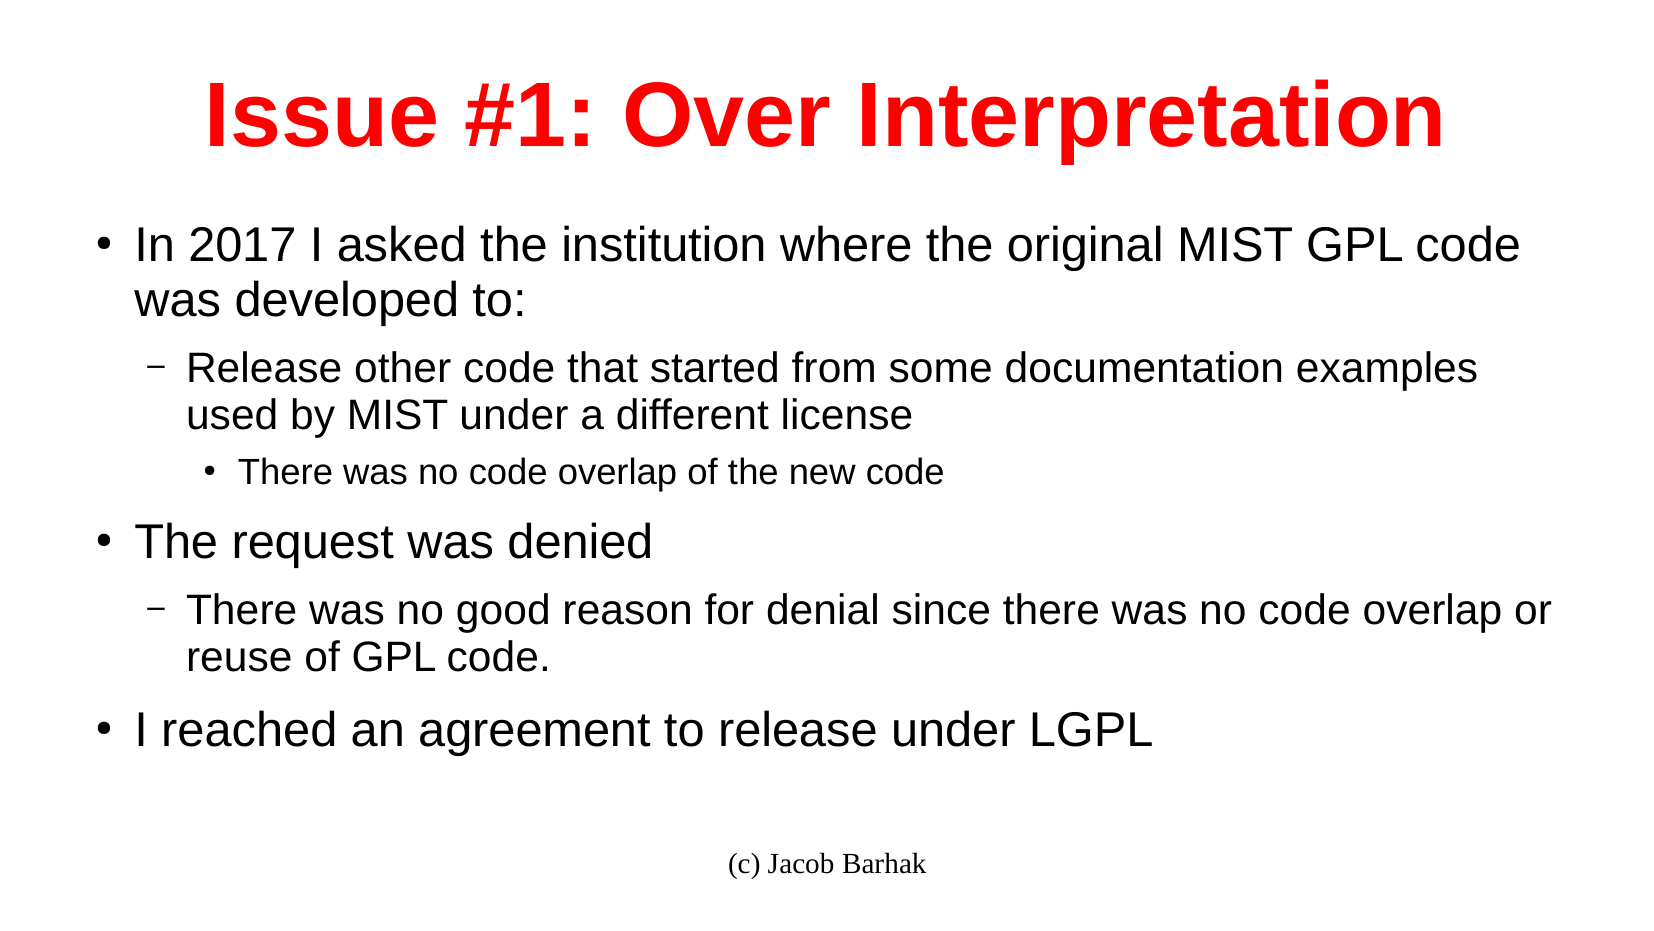

# Issue #1: Over Interpretation
In 2017 I asked the institution where the original MIST GPL code was developed to:
Release other code that started from some documentation examples used by MIST under a different license
There was no code overlap of the new code
The request was denied
There was no good reason for denial since there was no code overlap or reuse of GPL code.
I reached an agreement to release under LGPL